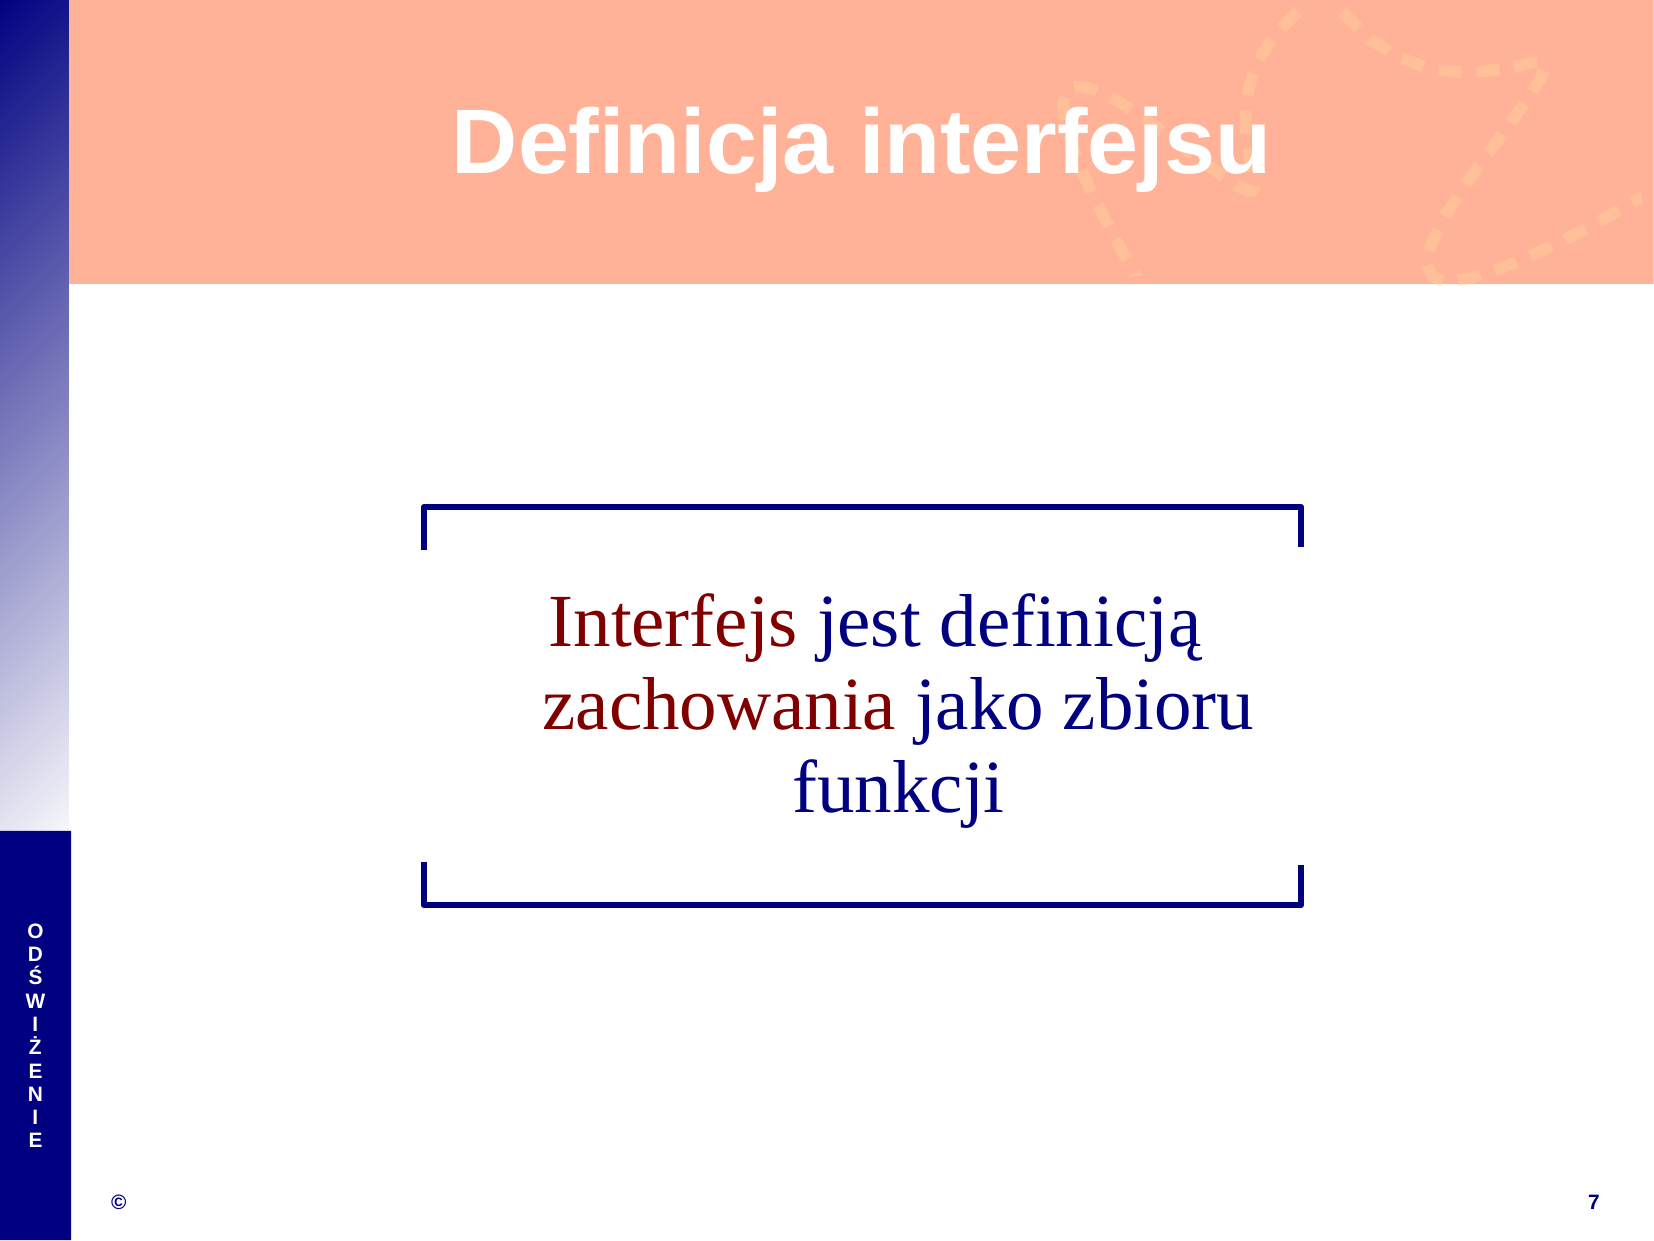

# Definicja interfejsu
Interfejs jest definicją zachowania jako zbioru funkcji
O
D
Ś
W
I
Ż
E
N
I
E